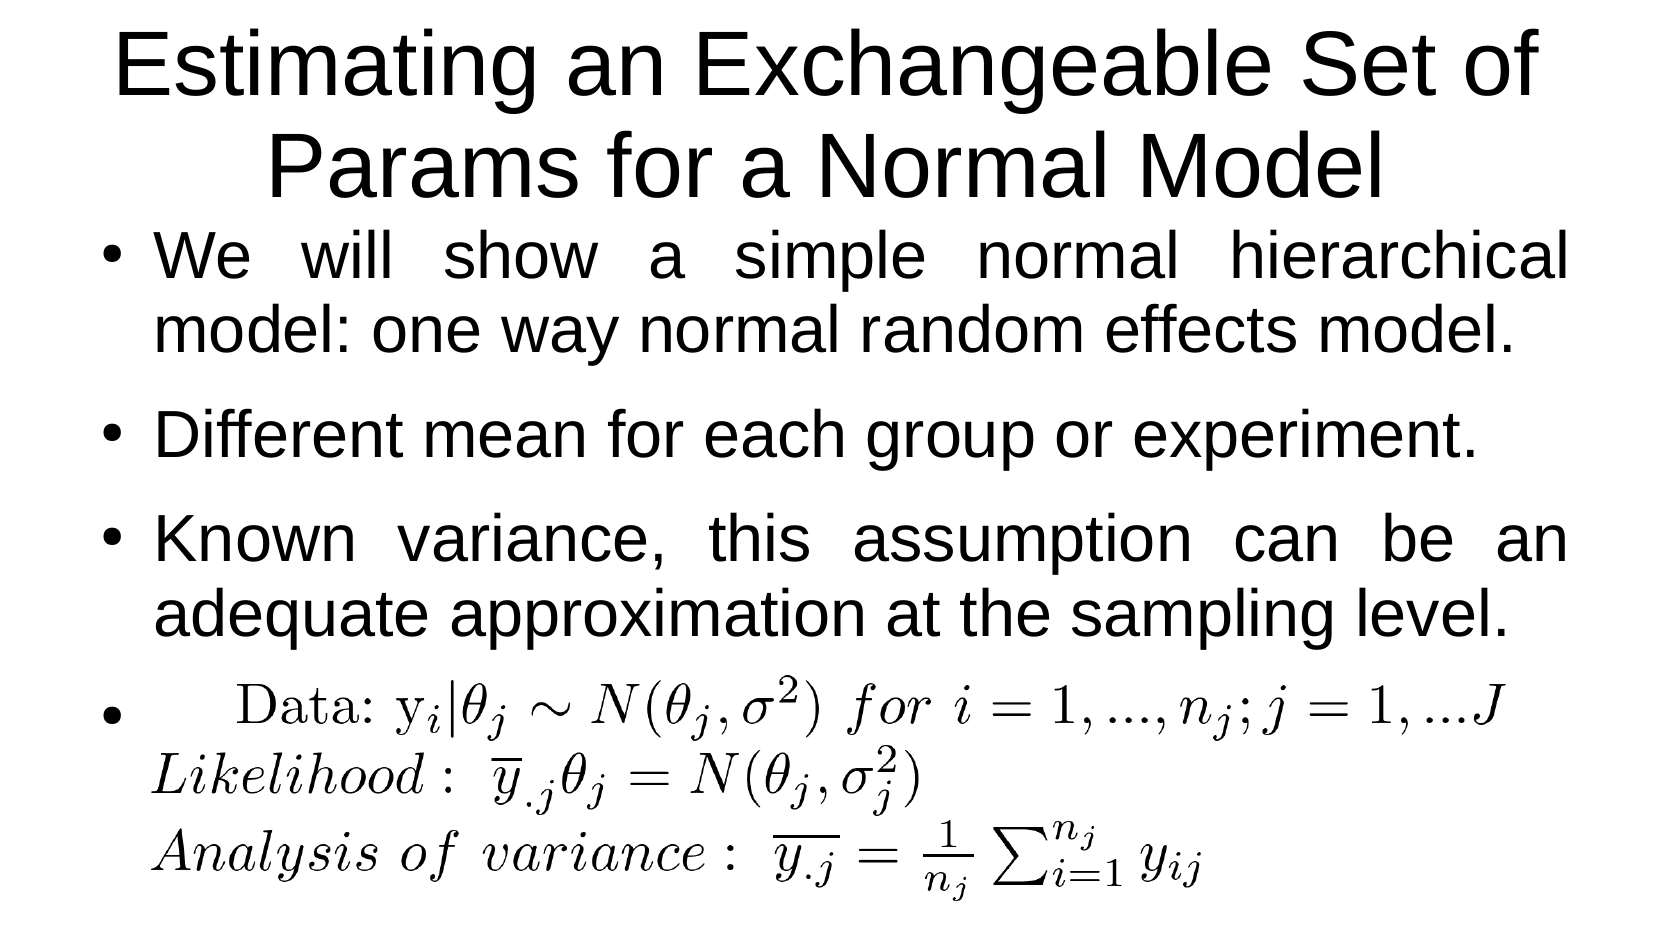

# Estimating an Exchangeable Set of Params for a Normal Model
We will show a simple normal hierarchical model: one way normal random effects model.
Different mean for each group or experiment.
Known variance, this assumption can be an adequate approximation at the sampling level.
.